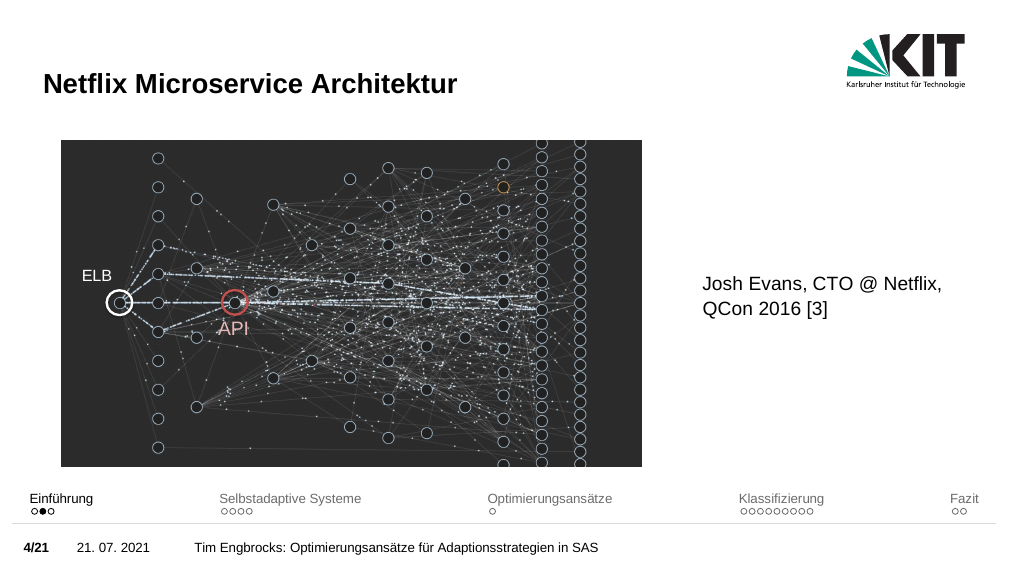

Netflix Microservice Architektur
ELB
Josh Evans, CTO @ Netflix,
QCon 2016 [3]
API
Einführung
Selbstadaptive Systeme
Optimierungsansätze
Klassifizierung
Fazit
4/21
21. 07. 2021
Tim Engbrocks: Optimierungsansätze für Adaptionsstrategien in SAS